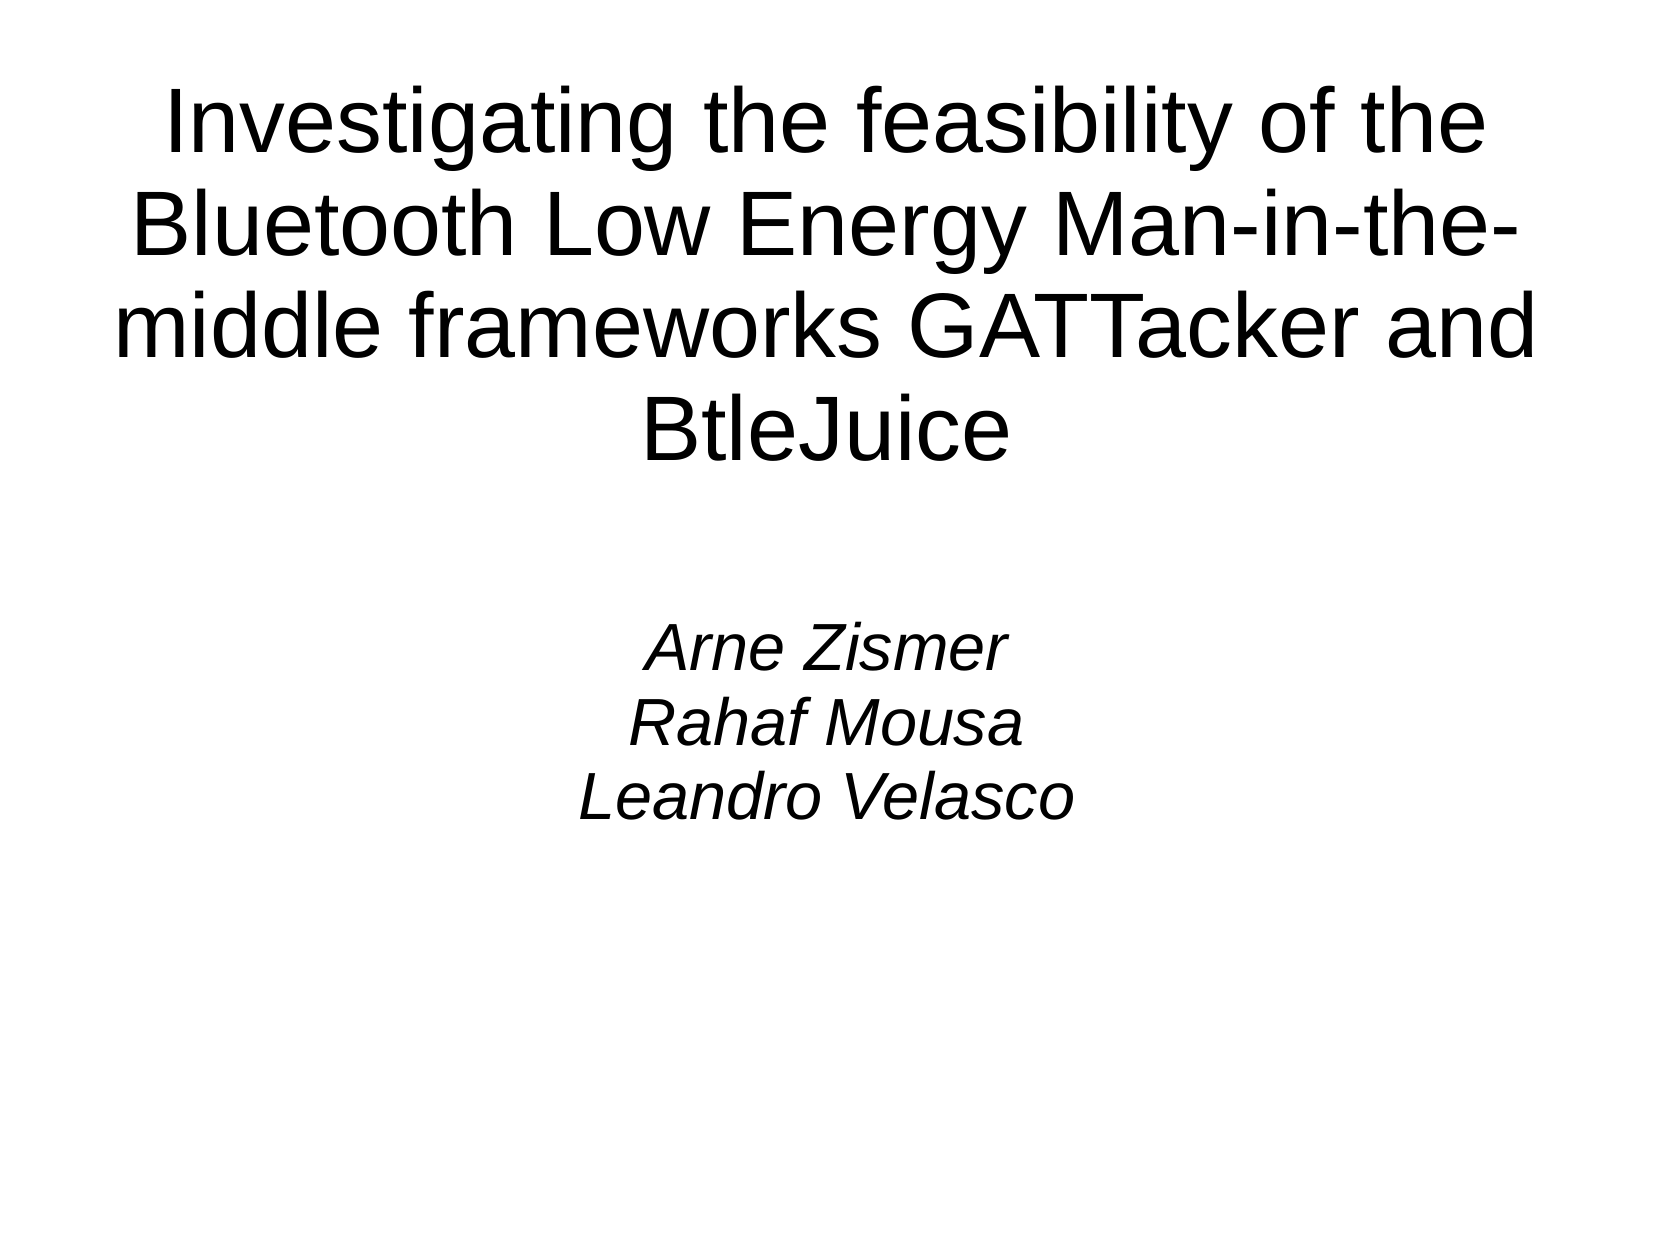

# Investigating the feasibility of the Bluetooth Low Energy Man-in-the-middle frameworks GATTacker and BtleJuice
Arne Zismer
Rahaf Mousa
Leandro Velasco